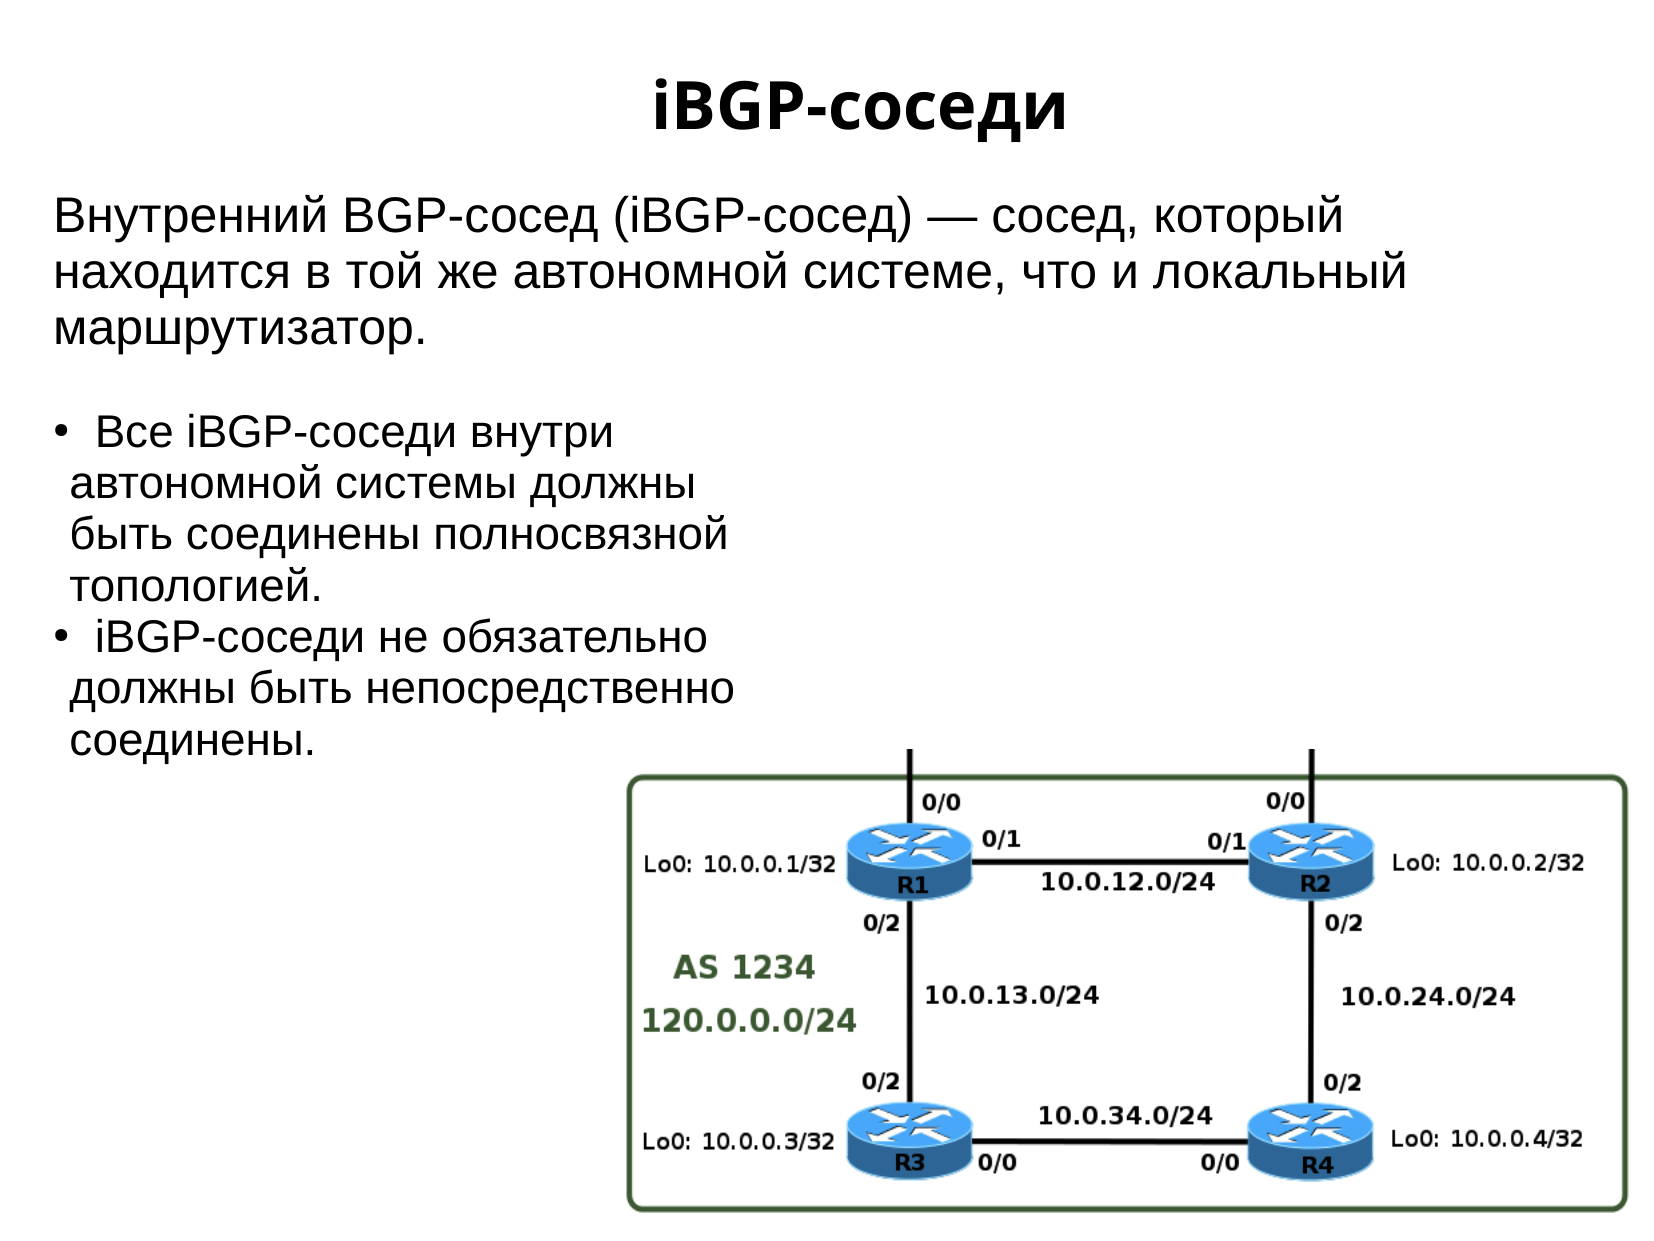

iBGP-соседи
# Внутренний BGP-сосед (iBGP-сосед) — сосед, который находится в той же автономной системе, что и локальный маршрутизатор.
 Все iBGP-соседи внутри
автономной системы должны
быть соединены полносвязной
топологией.
 iBGP-соседи не обязательно
должны быть непосредственно
соединены.